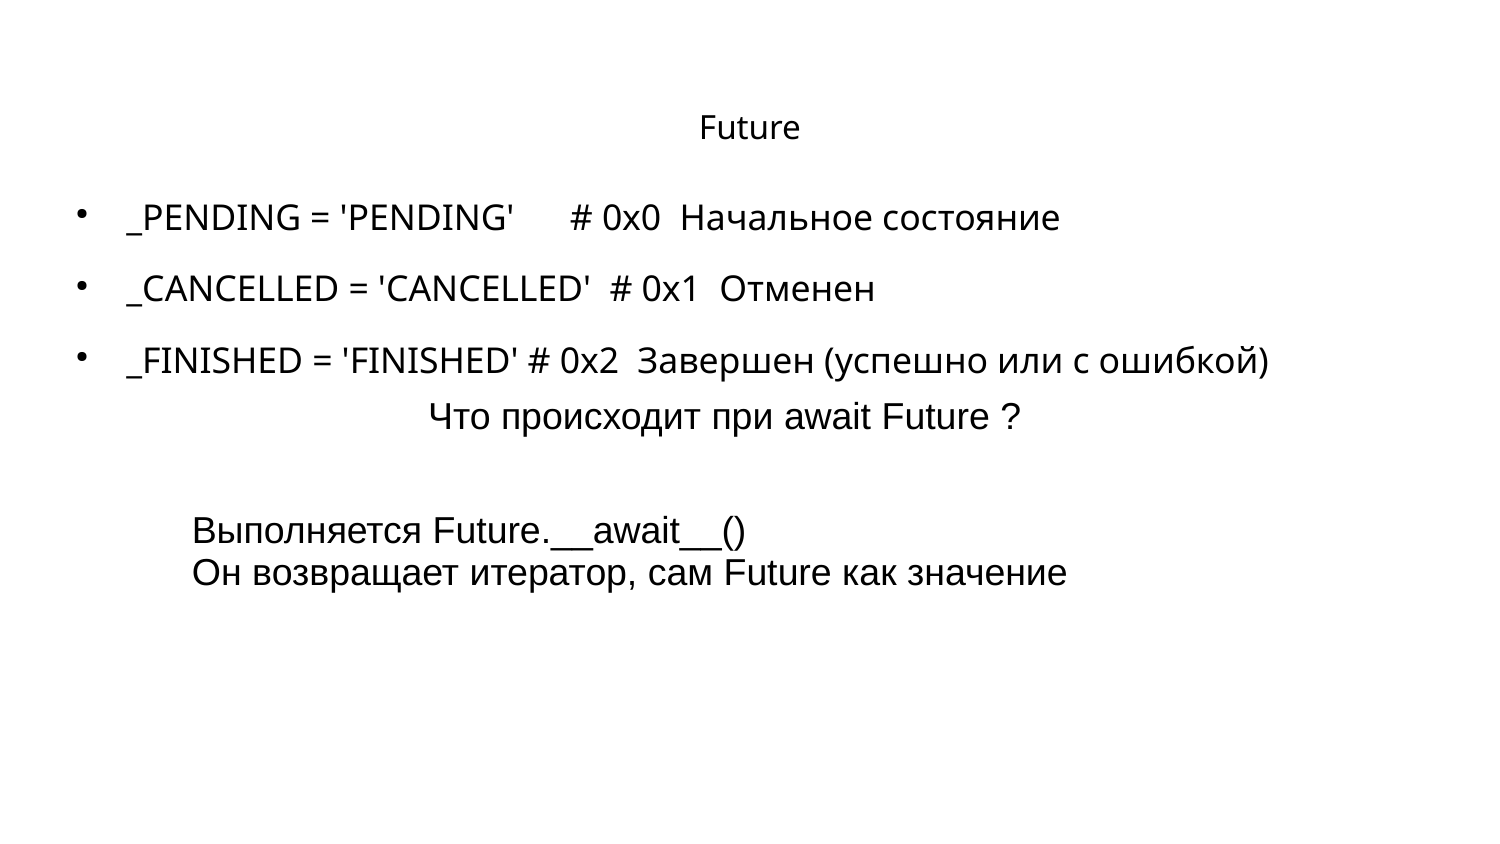

# Future
_PENDING = 'PENDING' # 0x0 Начальное состояние
_CANCELLED = 'CANCELLED' # 0x1 Отменен
_FINISHED = 'FINISHED' # 0x2 Завершен (успешно или с ошибкой)
Что происходит при await Future ?
Выполняется Future.__await__()
Он возвращает итератор, сам Future как значение